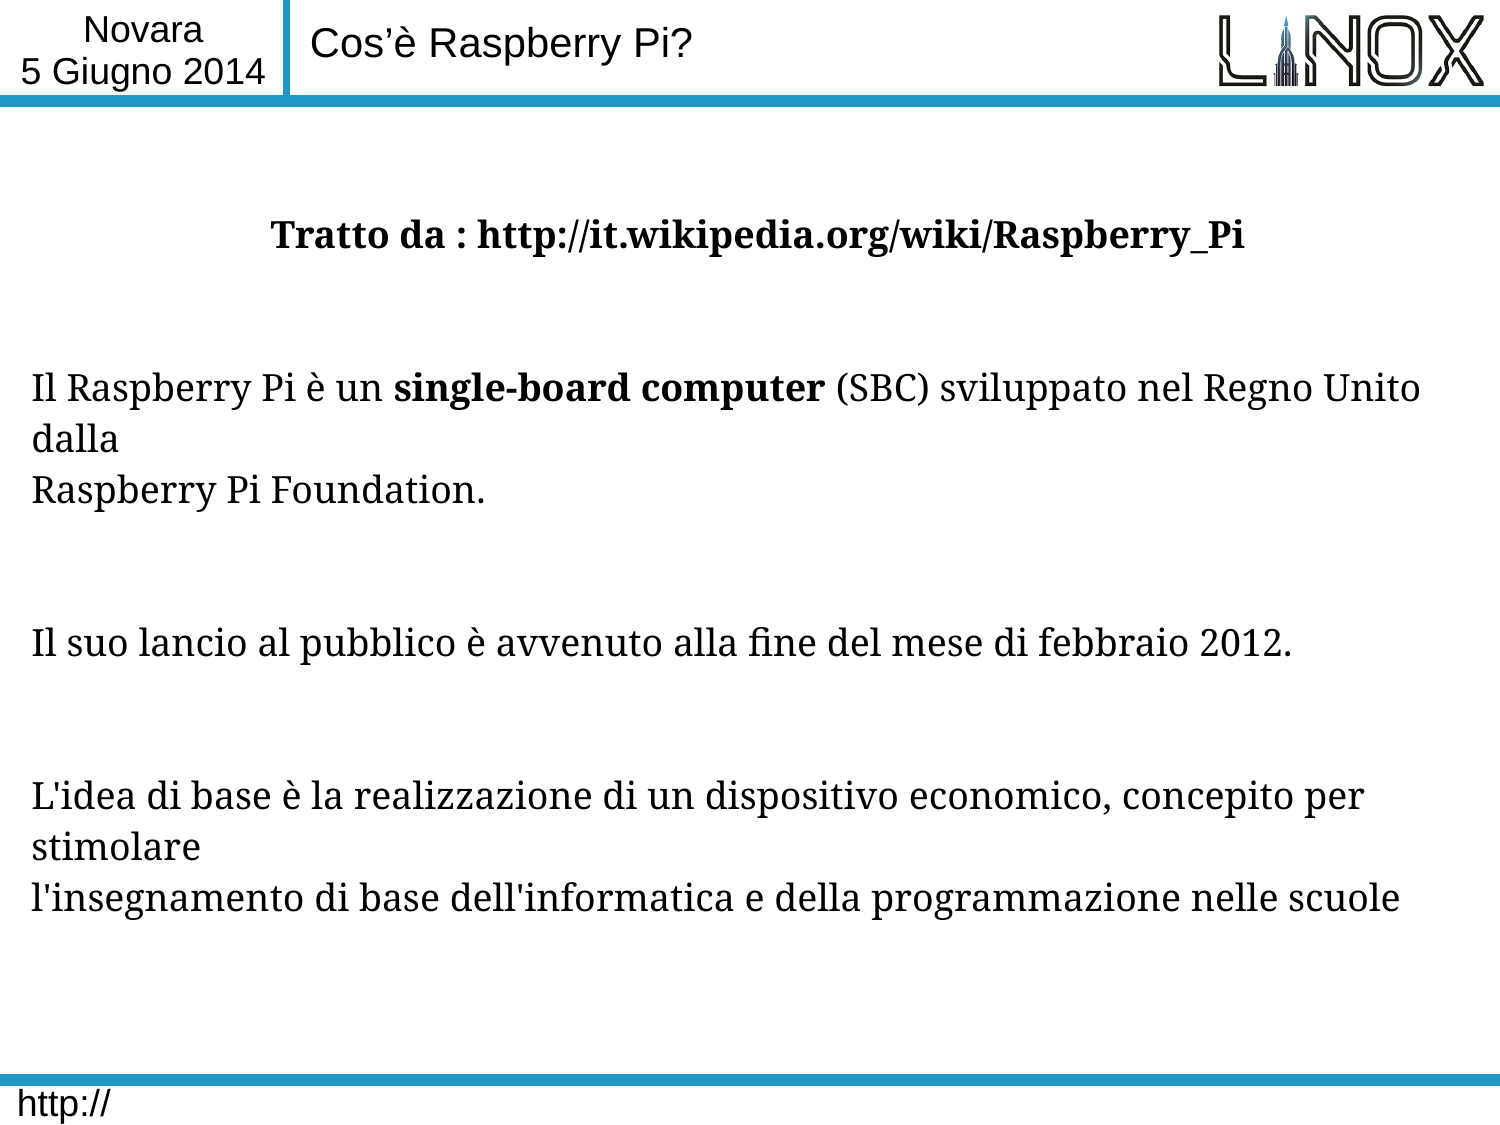

# Cos’è Raspberry Pi?
Tratto da : http://it.wikipedia.org/wiki/Raspberry_Pi
Il Raspberry Pi è un single-board computer (SBC) sviluppato nel Regno Unito dalla
Raspberry Pi Foundation.
Il suo lancio al pubblico è avvenuto alla fine del mese di febbraio 2012.
L'idea di base è la realizzazione di un dispositivo economico, concepito per stimolare
l'insegnamento di base dell'informatica e della programmazione nelle scuole